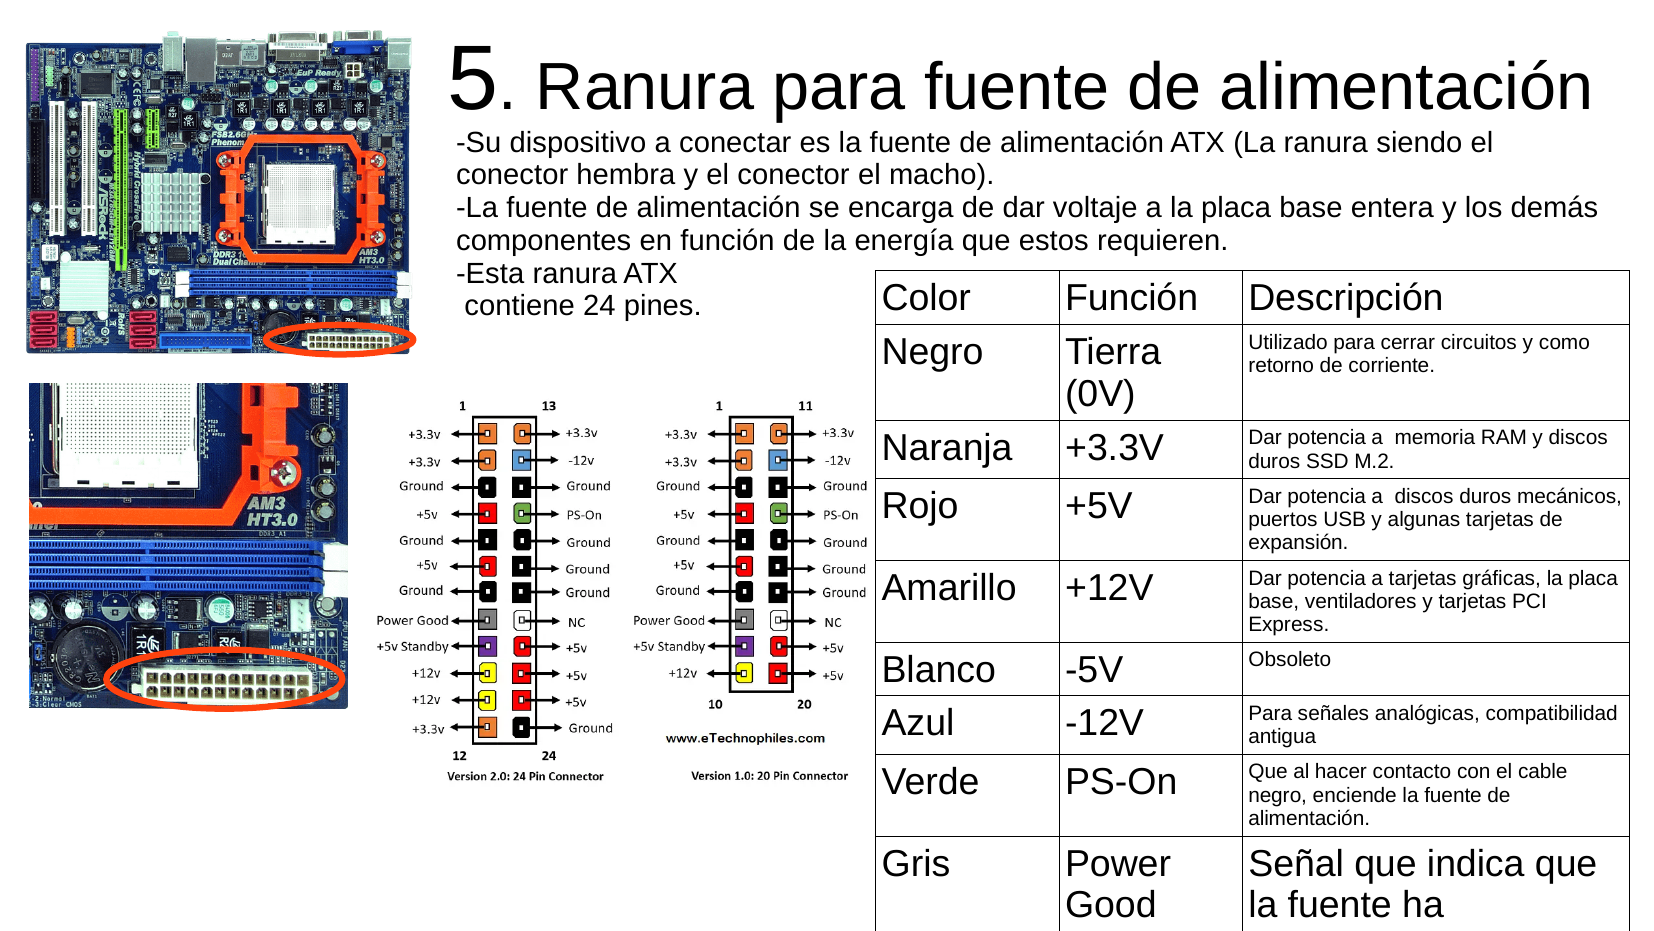

# 5. Ranura para fuente de alimentación
-Su dispositivo a conectar es la fuente de alimentación ATX (La ranura siendo el conector hembra y el conector el macho).
-La fuente de alimentación se encarga de dar voltaje a la placa base entera y los demás componentes en función de la energía que estos requieren.
-Esta ranura ATX
 contiene 24 pines.
| Color | Función | Descripción |
| --- | --- | --- |
| Negro | Tierra (0V) | Utilizado para cerrar circuitos y como retorno de corriente. |
| Naranja | +3.3V | Dar potencia a  memoria RAM y discos duros SSD M.2. |
| Rojo | +5V | Dar potencia a  discos duros mecánicos, puertos USB y algunas tarjetas de expansión. |
| Amarillo | +12V | Dar potencia a tarjetas gráficas, la placa base, ventiladores y tarjetas PCI Express. |
| Blanco | -5V | Obsoleto |
| Azul | -12V | Para señales analógicas, compatibilidad antigua |
| Verde | PS-On | Que al hacer contacto con el cable negro, enciende la fuente de alimentación. |
| Gris | Power Good | Señal que indica que la fuente ha alcanzado los voltajes correctos después de arrancar. |
| Morado | +5V | Para mantener componentes en reposo |